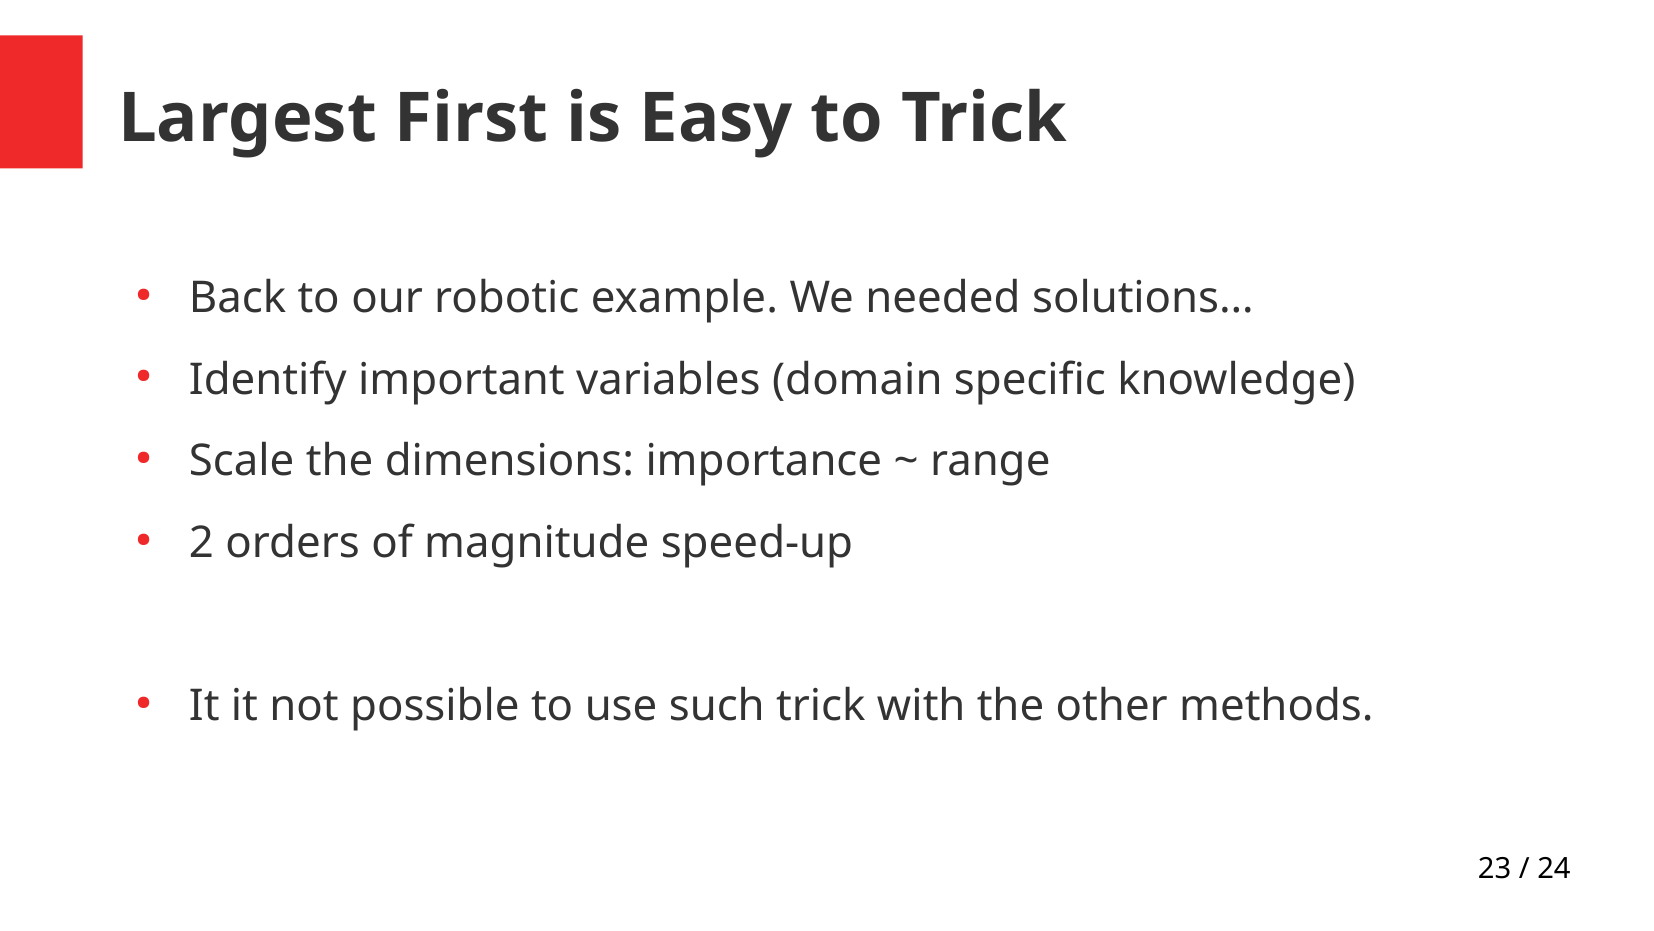

# Largest First is Easy to Trick
Back to our robotic example. We needed solutions…
Identify important variables (domain specific knowledge)
Scale the dimensions: importance ~ range
2 orders of magnitude speed-up
It it not possible to use such trick with the other methods.
23